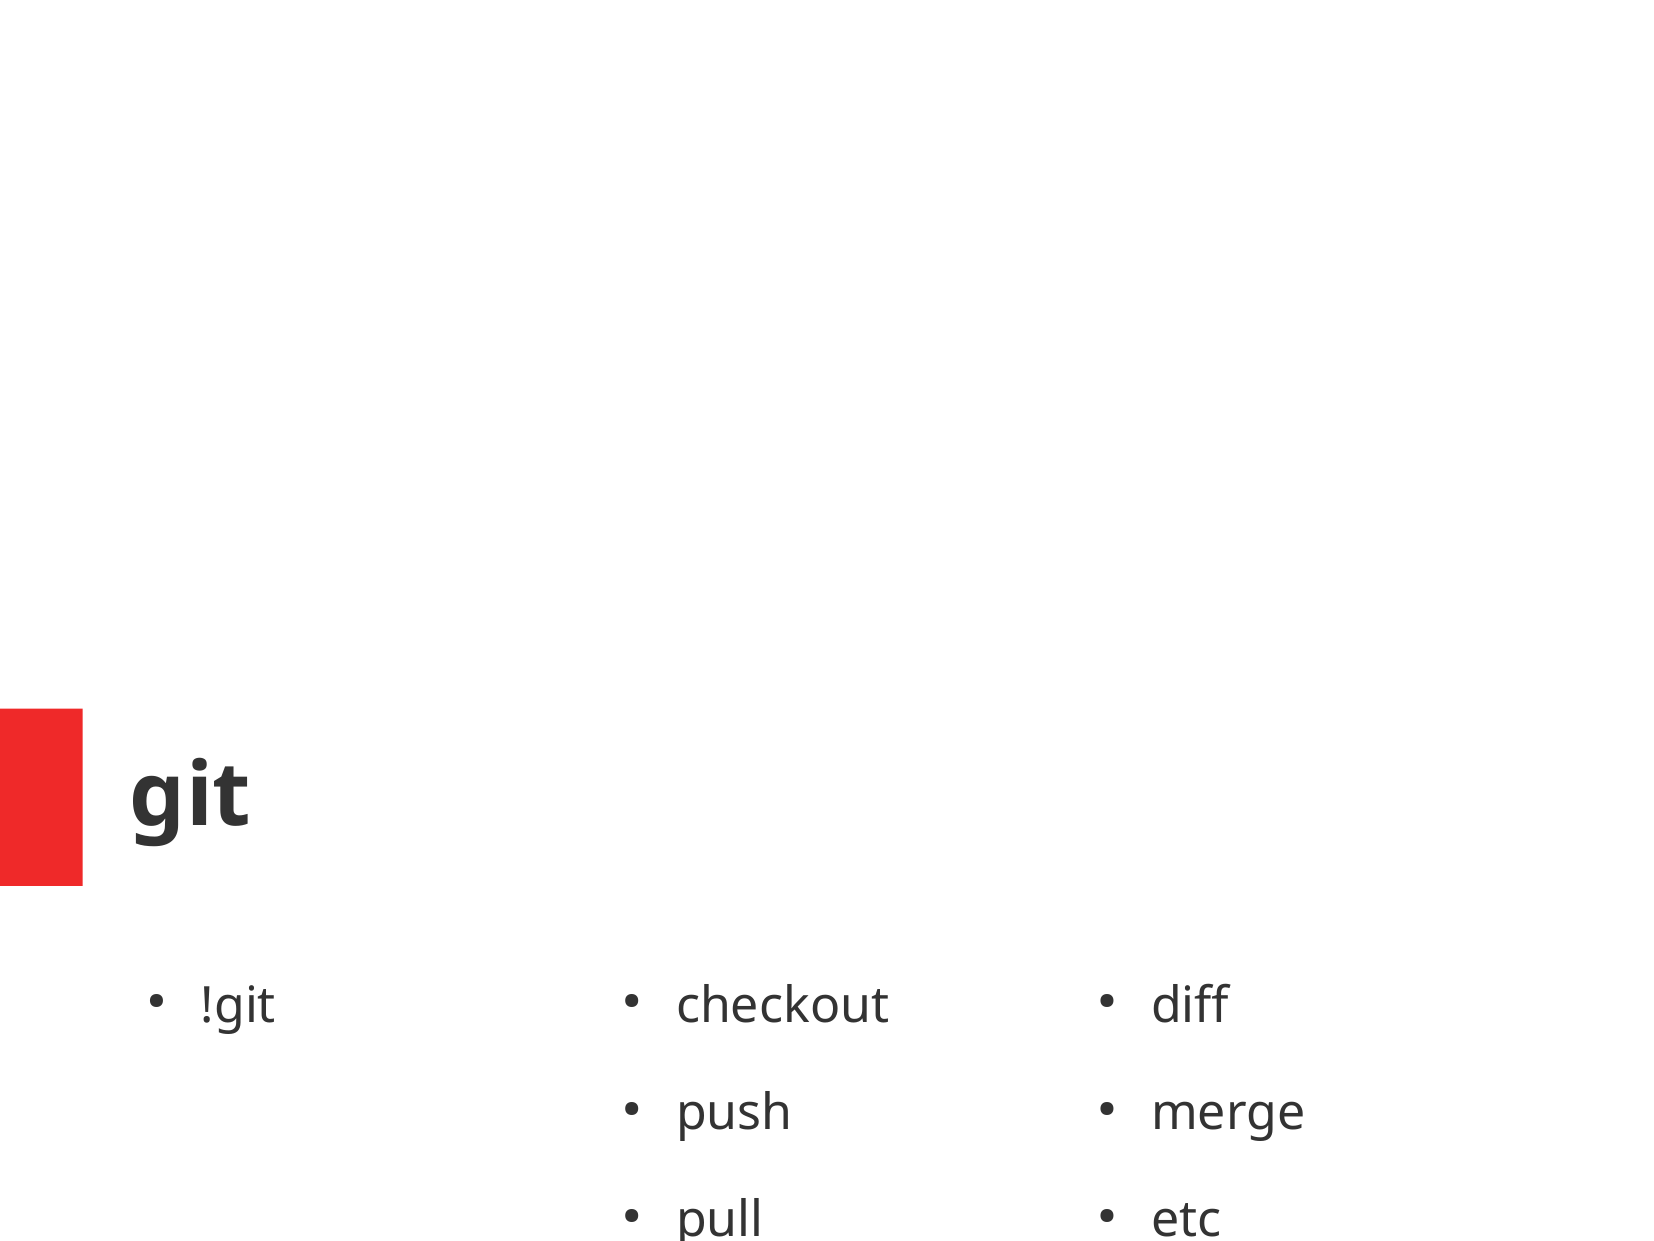

# git
!git
checkout
push
pull
diff
merge
etc